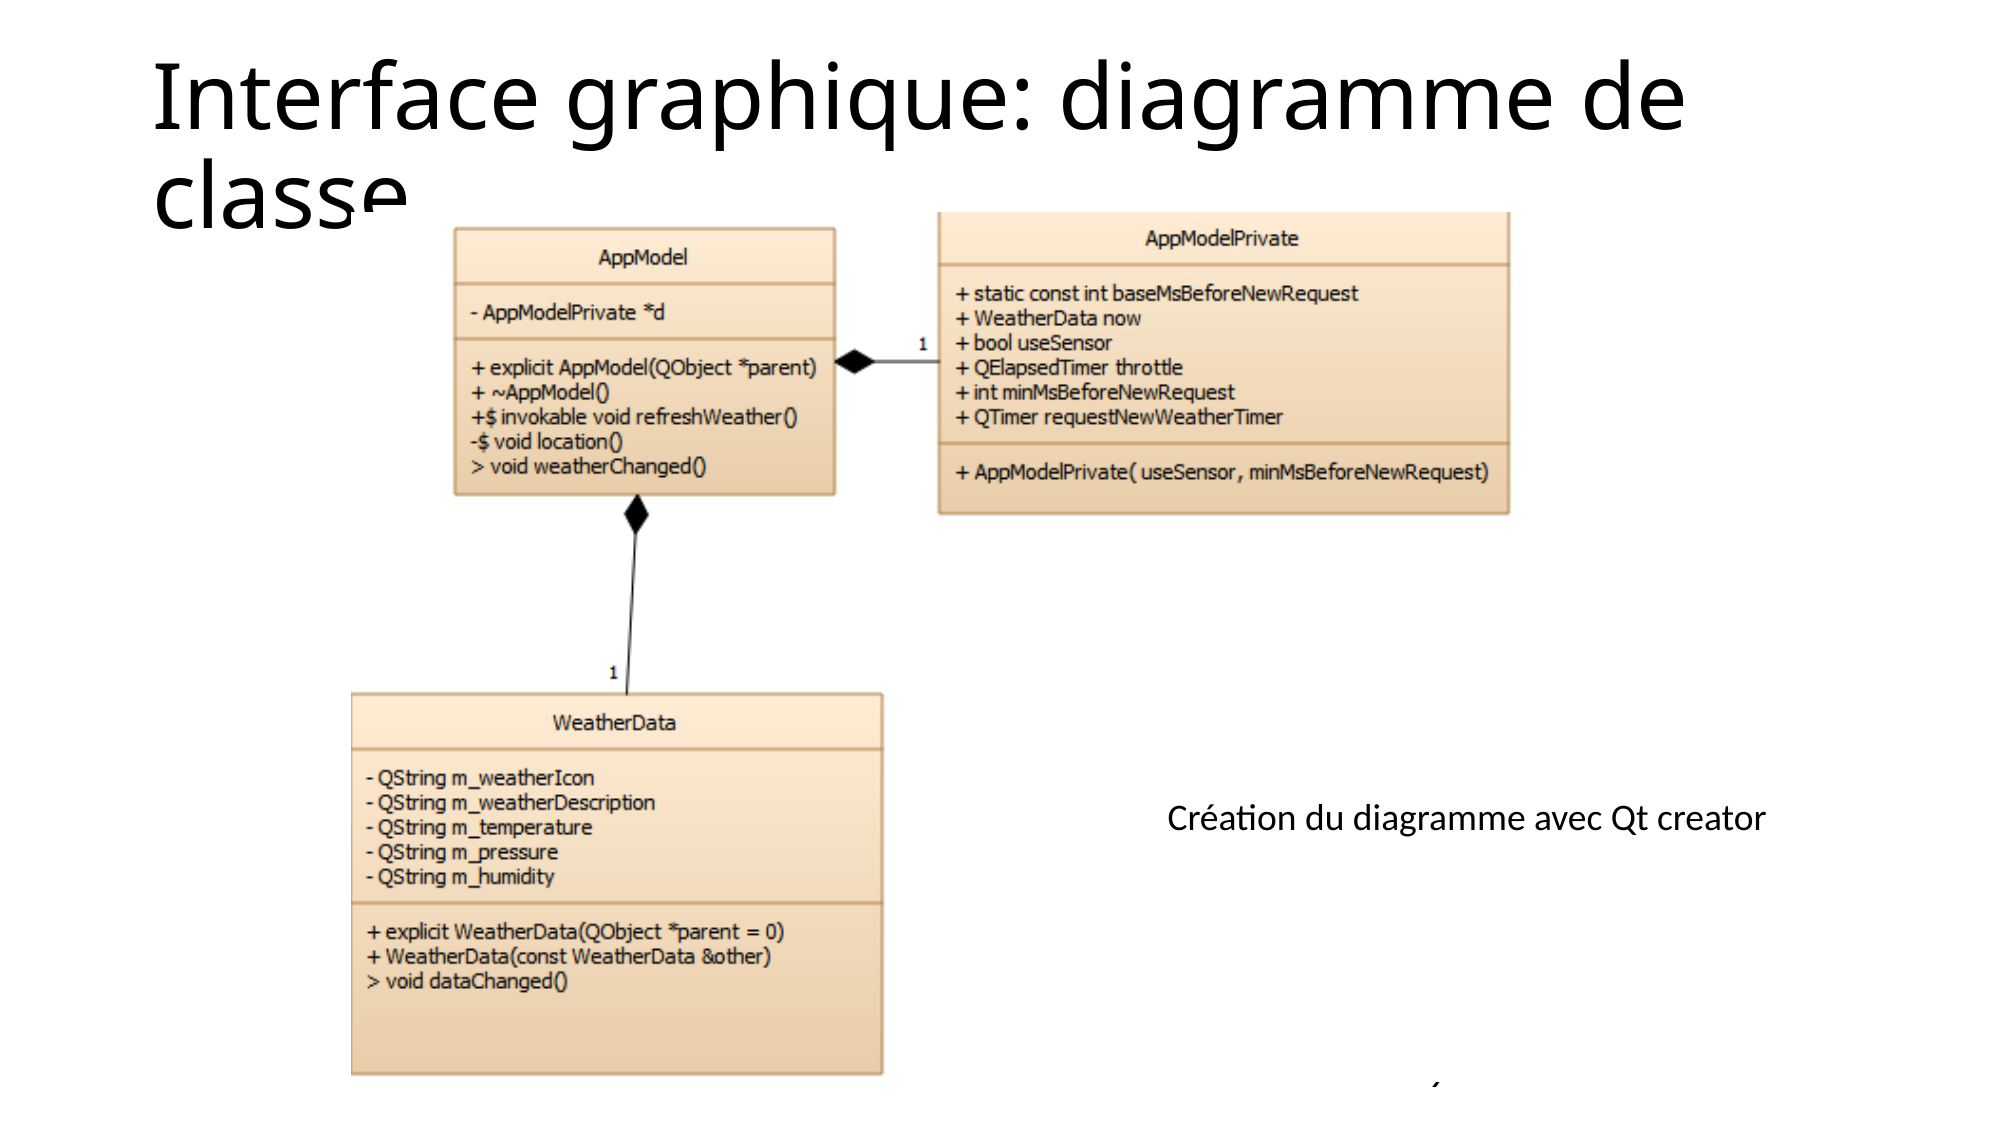

# Interface graphique: diagramme de classe
Création du diagramme avec Qt creator